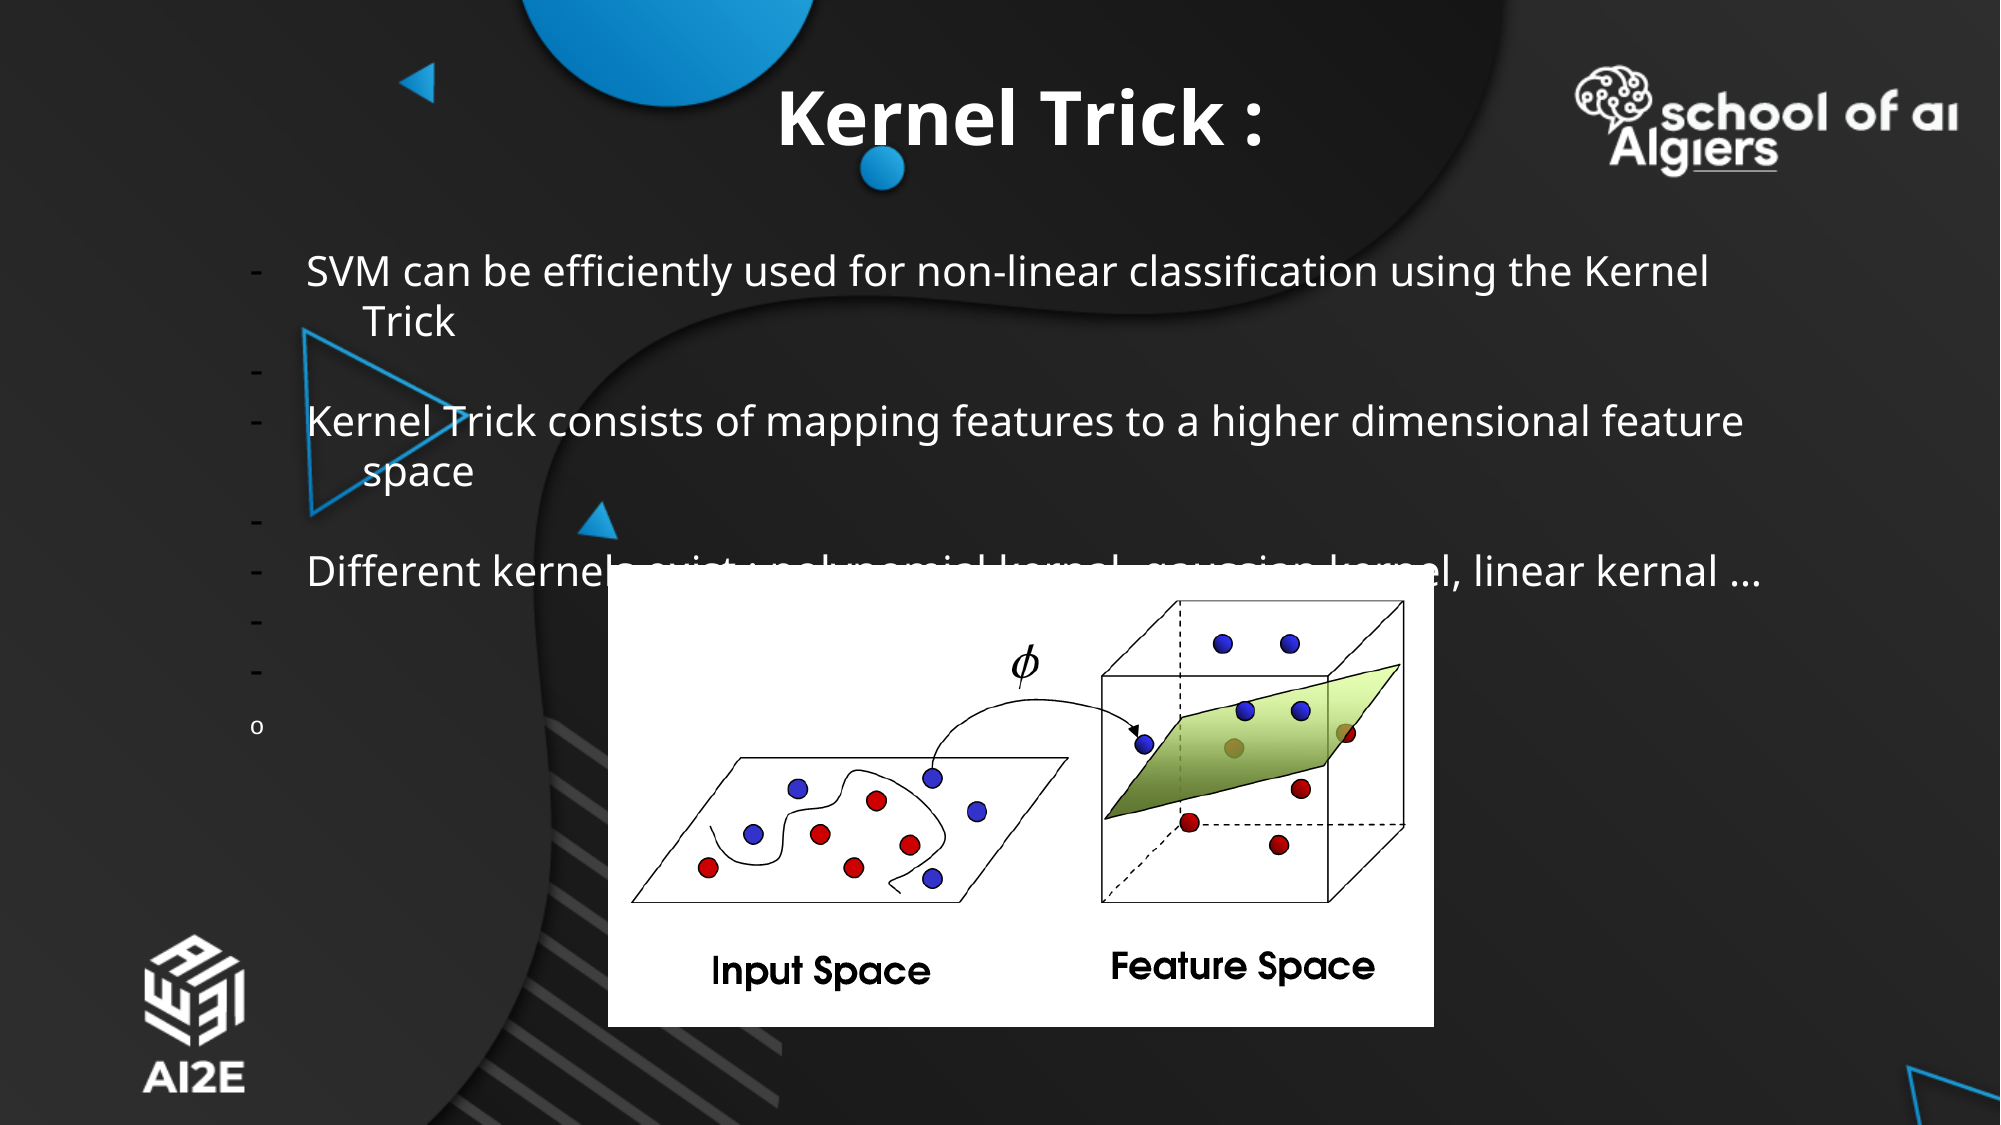

Kernel Trick :
# SVM can be efficiently used for non-linear classification using the Kernel Trick
Kernel Trick consists of mapping features to a higher dimensional feature space
Different kernels exist : polynomial kernal, gaussian kernel, linear kernal …